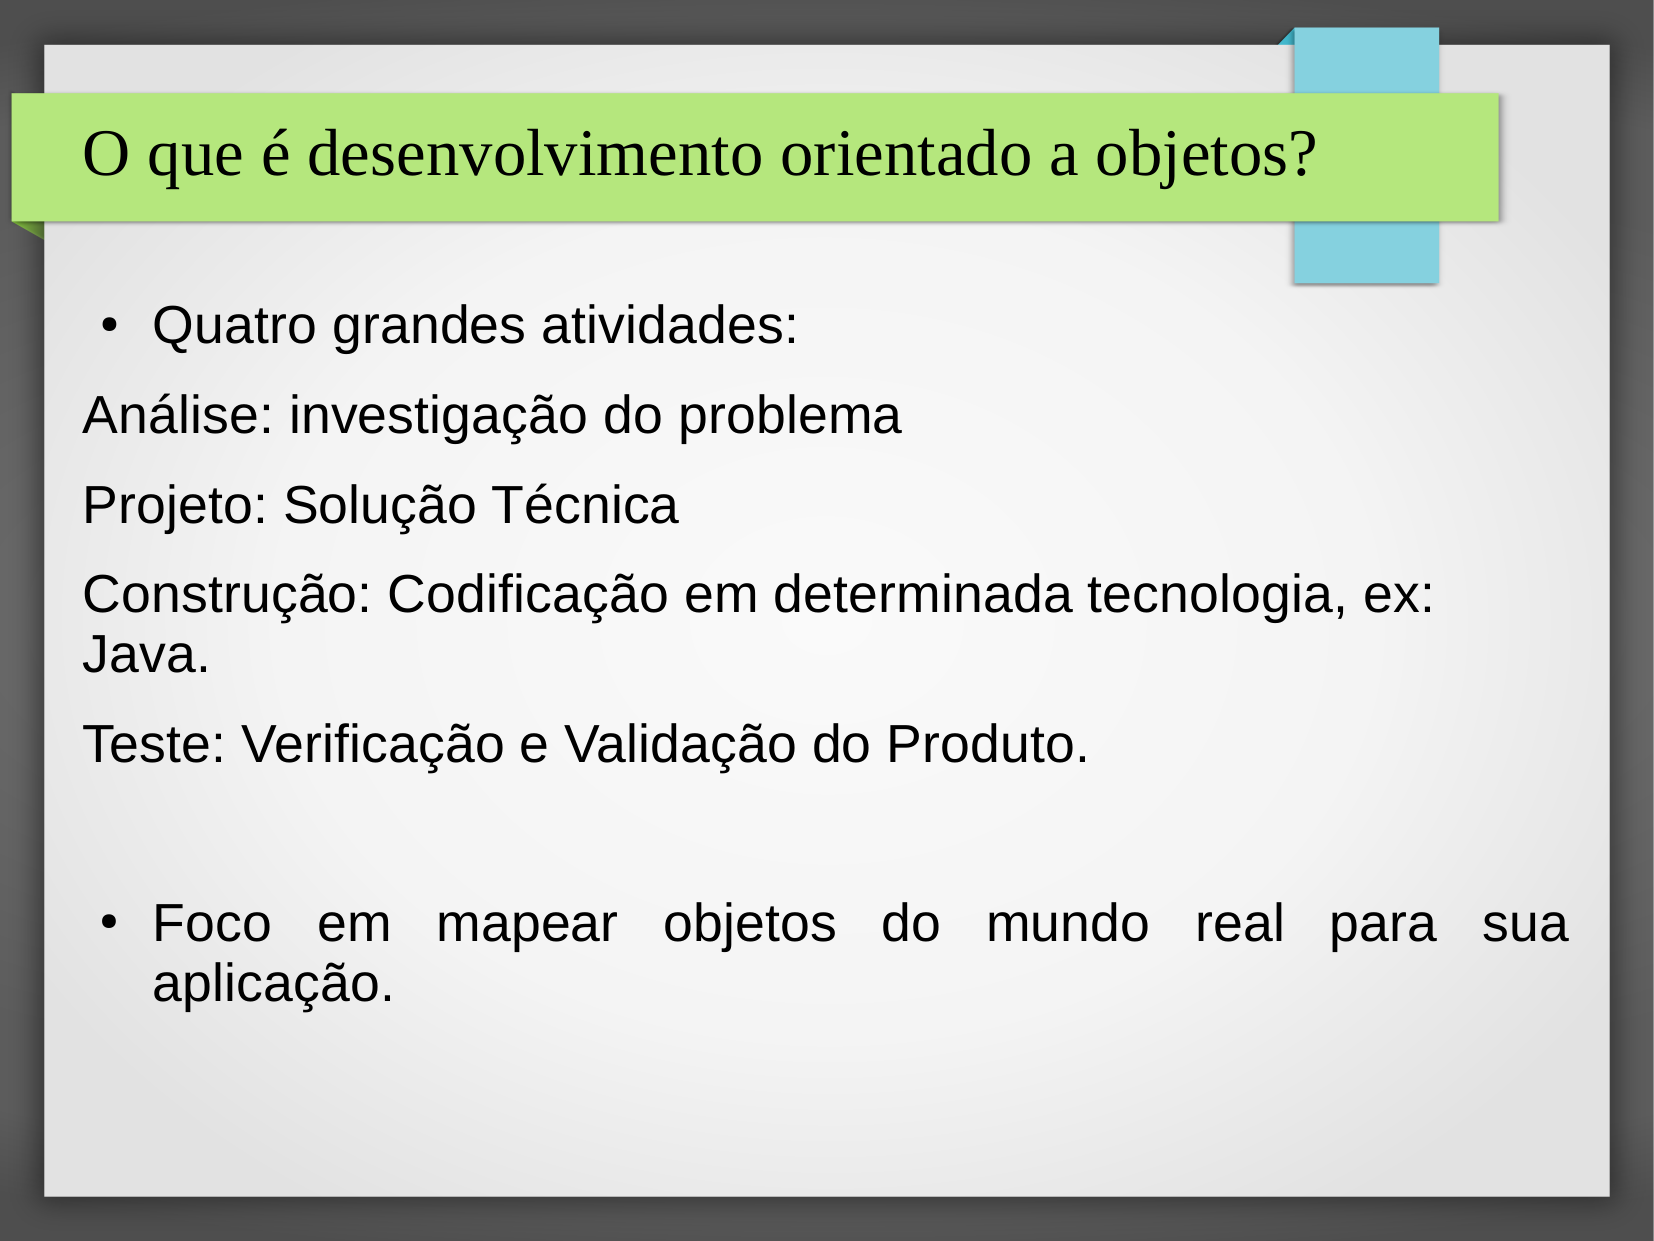

# O que é desenvolvimento orientado a objetos?
Quatro grandes atividades:
Análise: investigação do problema
Projeto: Solução Técnica
Construção: Codificação em determinada tecnologia, ex: Java.
Teste: Verificação e Validação do Produto.
Foco em mapear objetos do mundo real para sua aplicação.